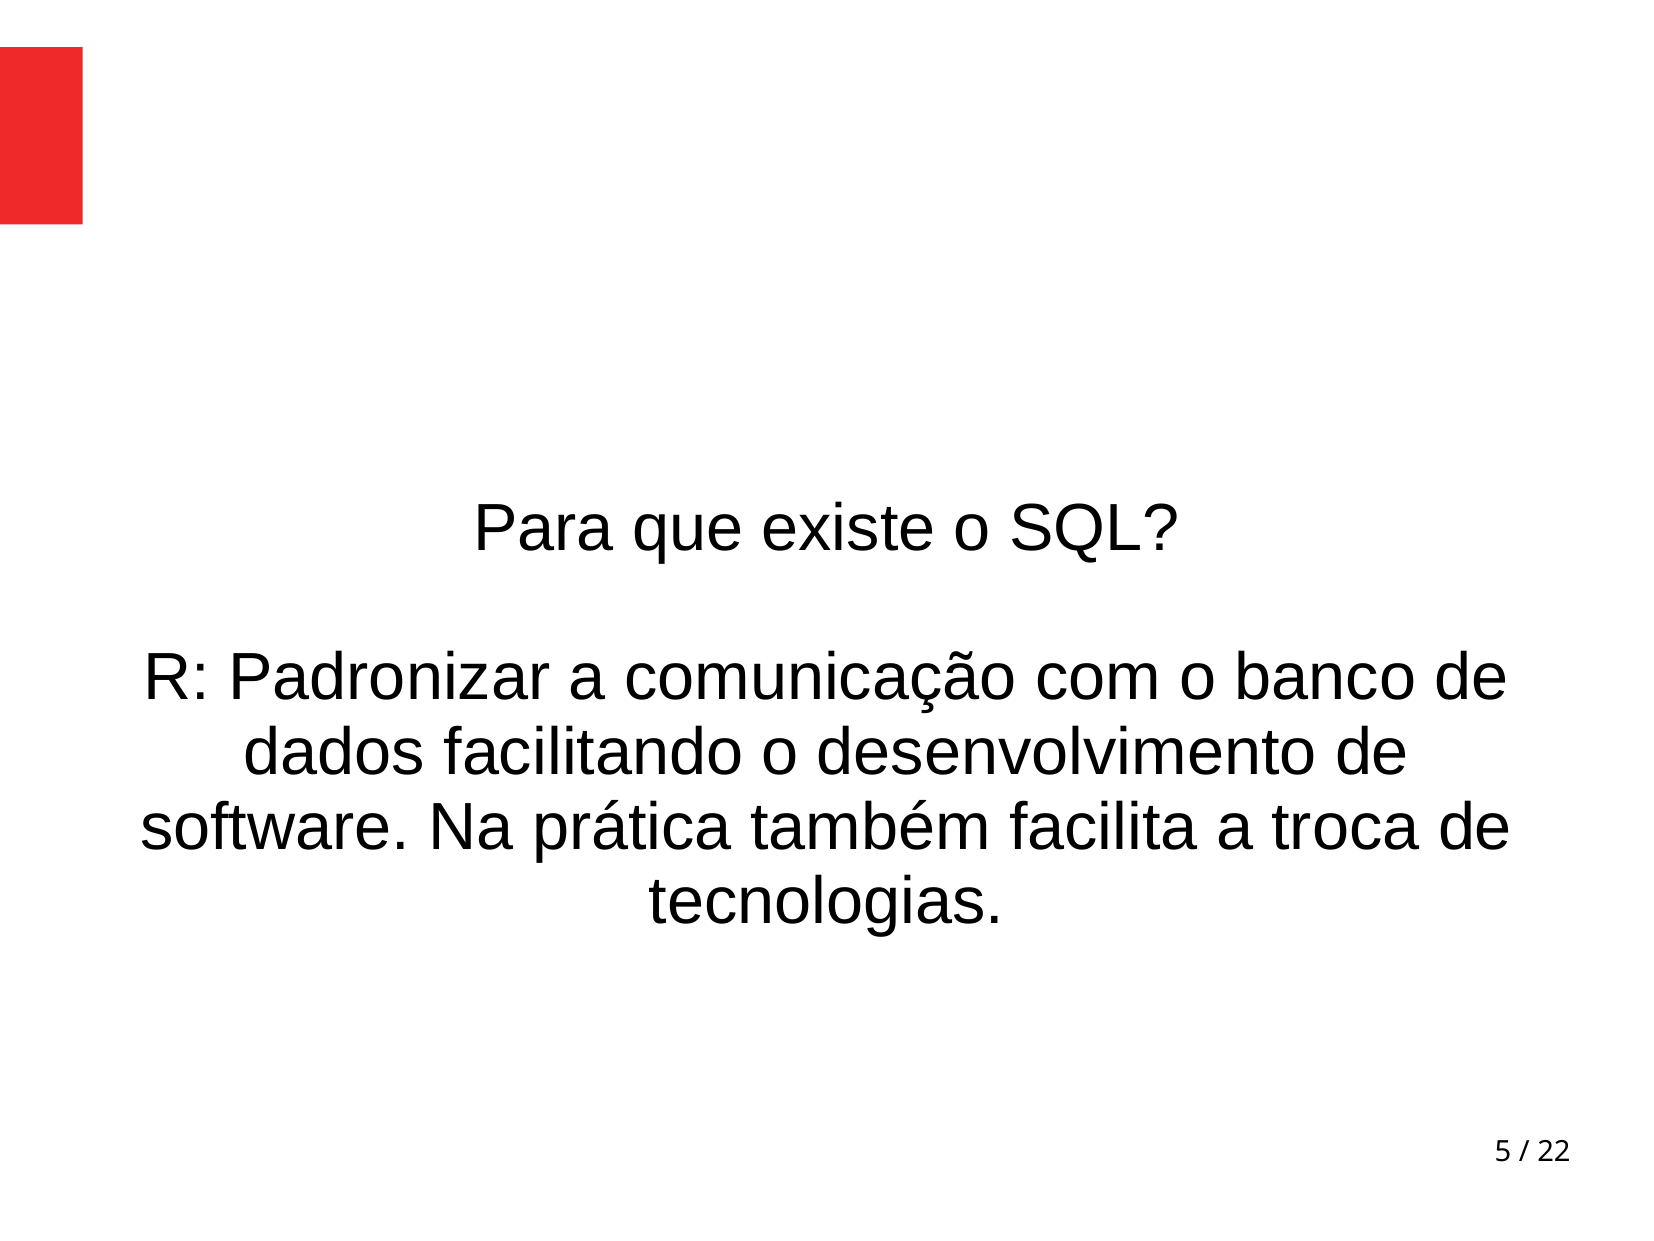

#
Para que existe o SQL?
R: Padronizar a comunicação com o banco de dados facilitando o desenvolvimento de software. Na prática também facilita a troca de tecnologias.
5